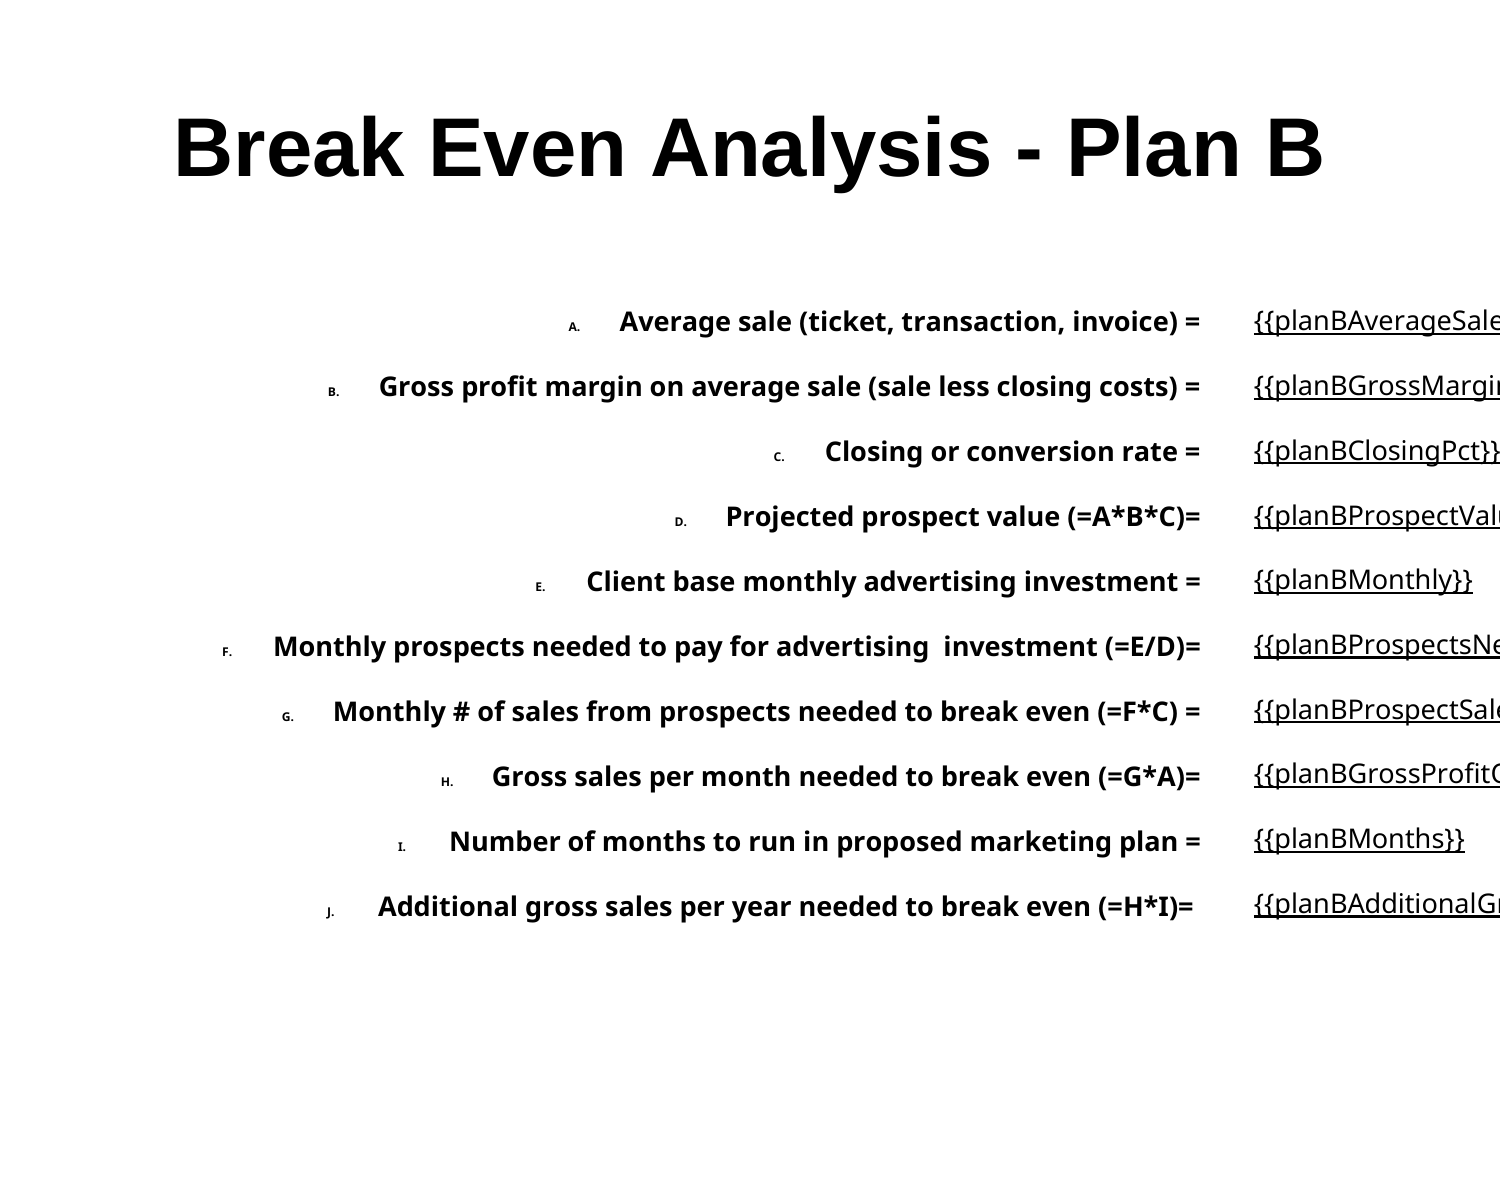

# Break Even Analysis - Plan B
{{planBAverageSale}}
{{planBGrossMargin}}
{{planBClosingPct}}
{{planBProspectValue}}
{{planBMonthly}}
{{planBProspectsNeeded}}
{{planBProspectSalesNeeded}}
{{planBGrossProfitOnSales}}
{{planBMonths}}
{{planBAdditionalGrossSales}}
Average sale (ticket, transaction, invoice) =
Gross profit margin on average sale (sale less closing costs) =
Closing or conversion rate =
Projected prospect value (=A*B*C)=
Client base monthly advertising investment =
Monthly prospects needed to pay for advertising investment (=E/D)=
Monthly # of sales from prospects needed to break even (=F*C) =
Gross sales per month needed to break even (=G*A)=
Number of months to run in proposed marketing plan =
Additional gross sales per year needed to break even (=H*I)=